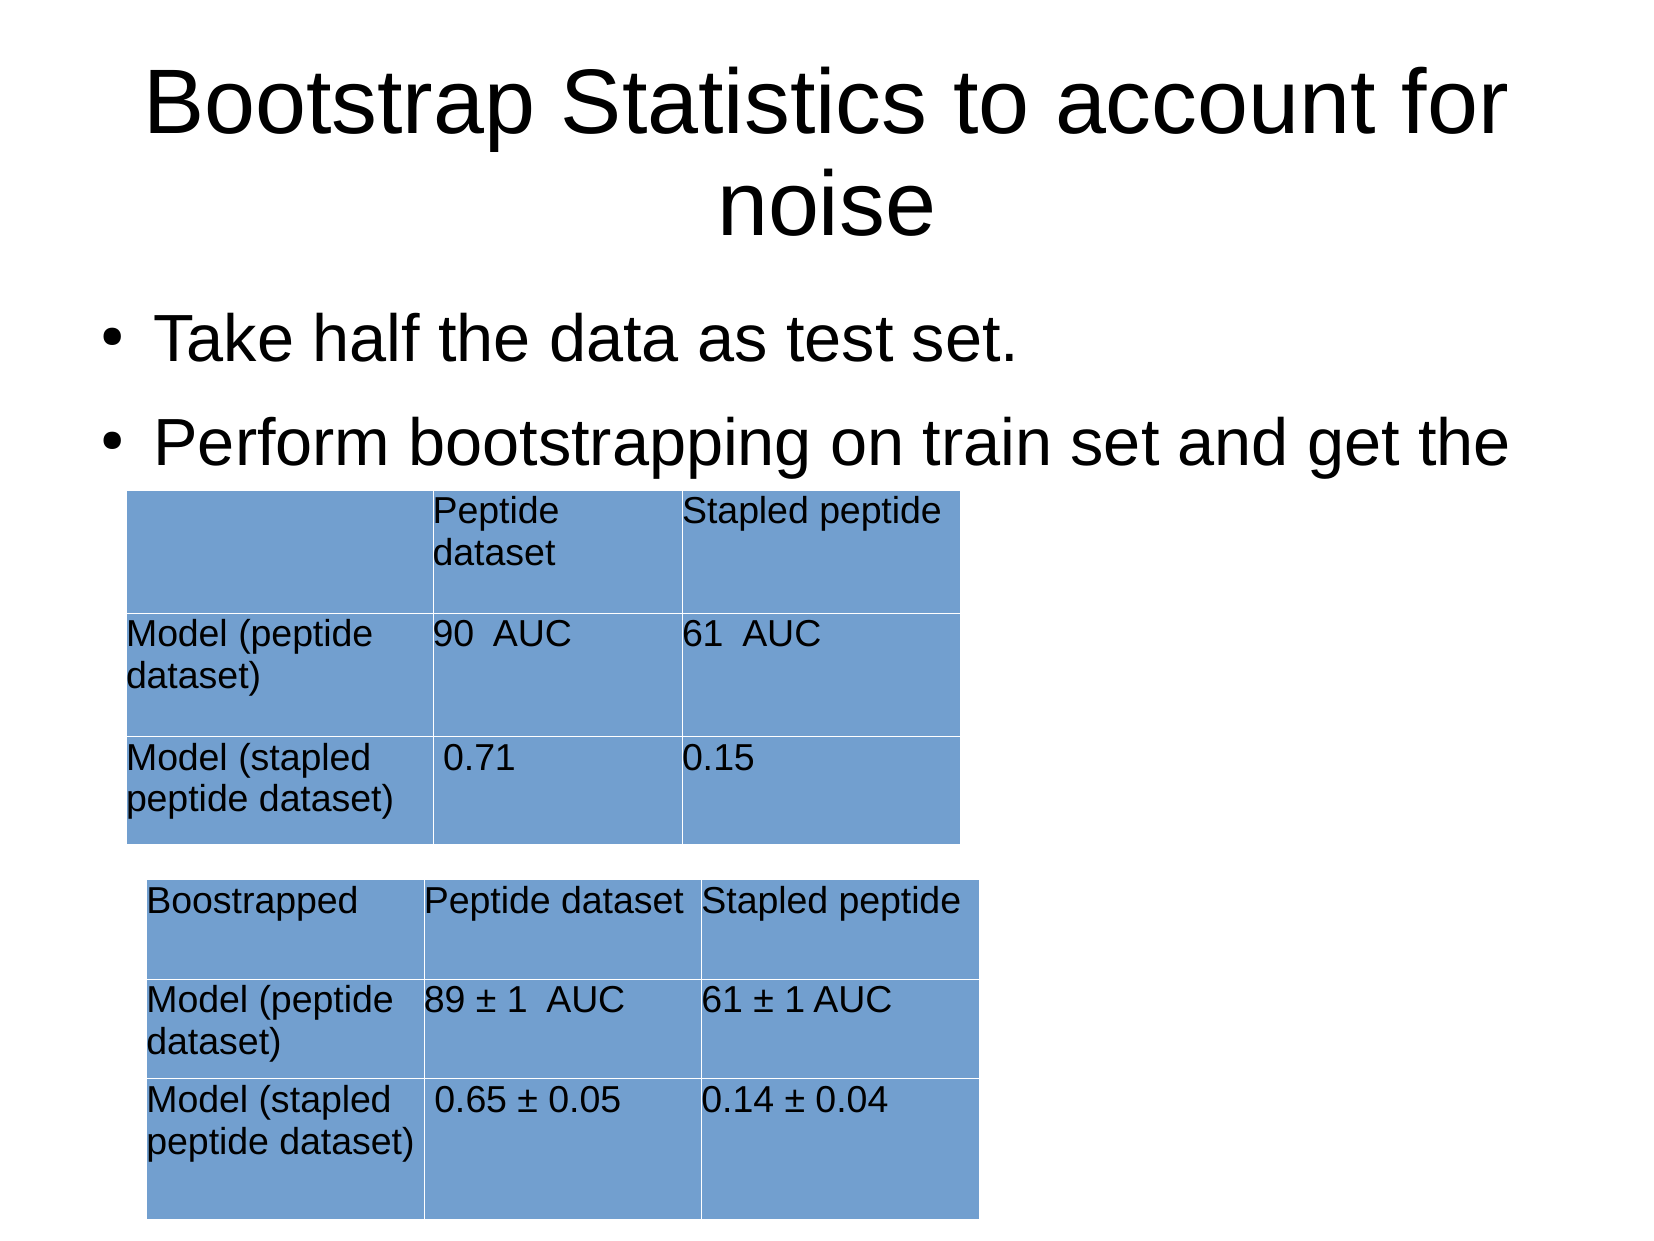

# Bootstrap Statistics to account for noise
Take half the data as test set.
Perform bootstrapping on train set and get the result
| | Peptide dataset | Stapled peptide |
| --- | --- | --- |
| Model (peptide dataset) | 90 AUC | 61 AUC |
| Model (stapled peptide dataset) | 0.71 | 0.15 |
| Boostrapped | Peptide dataset | Stapled peptide |
| --- | --- | --- |
| Model (peptide dataset) | 89 ± 1 AUC | 61 ± 1 AUC |
| Model (stapled peptide dataset) | 0.65 ± 0.05 | 0.14 ± 0.04 |